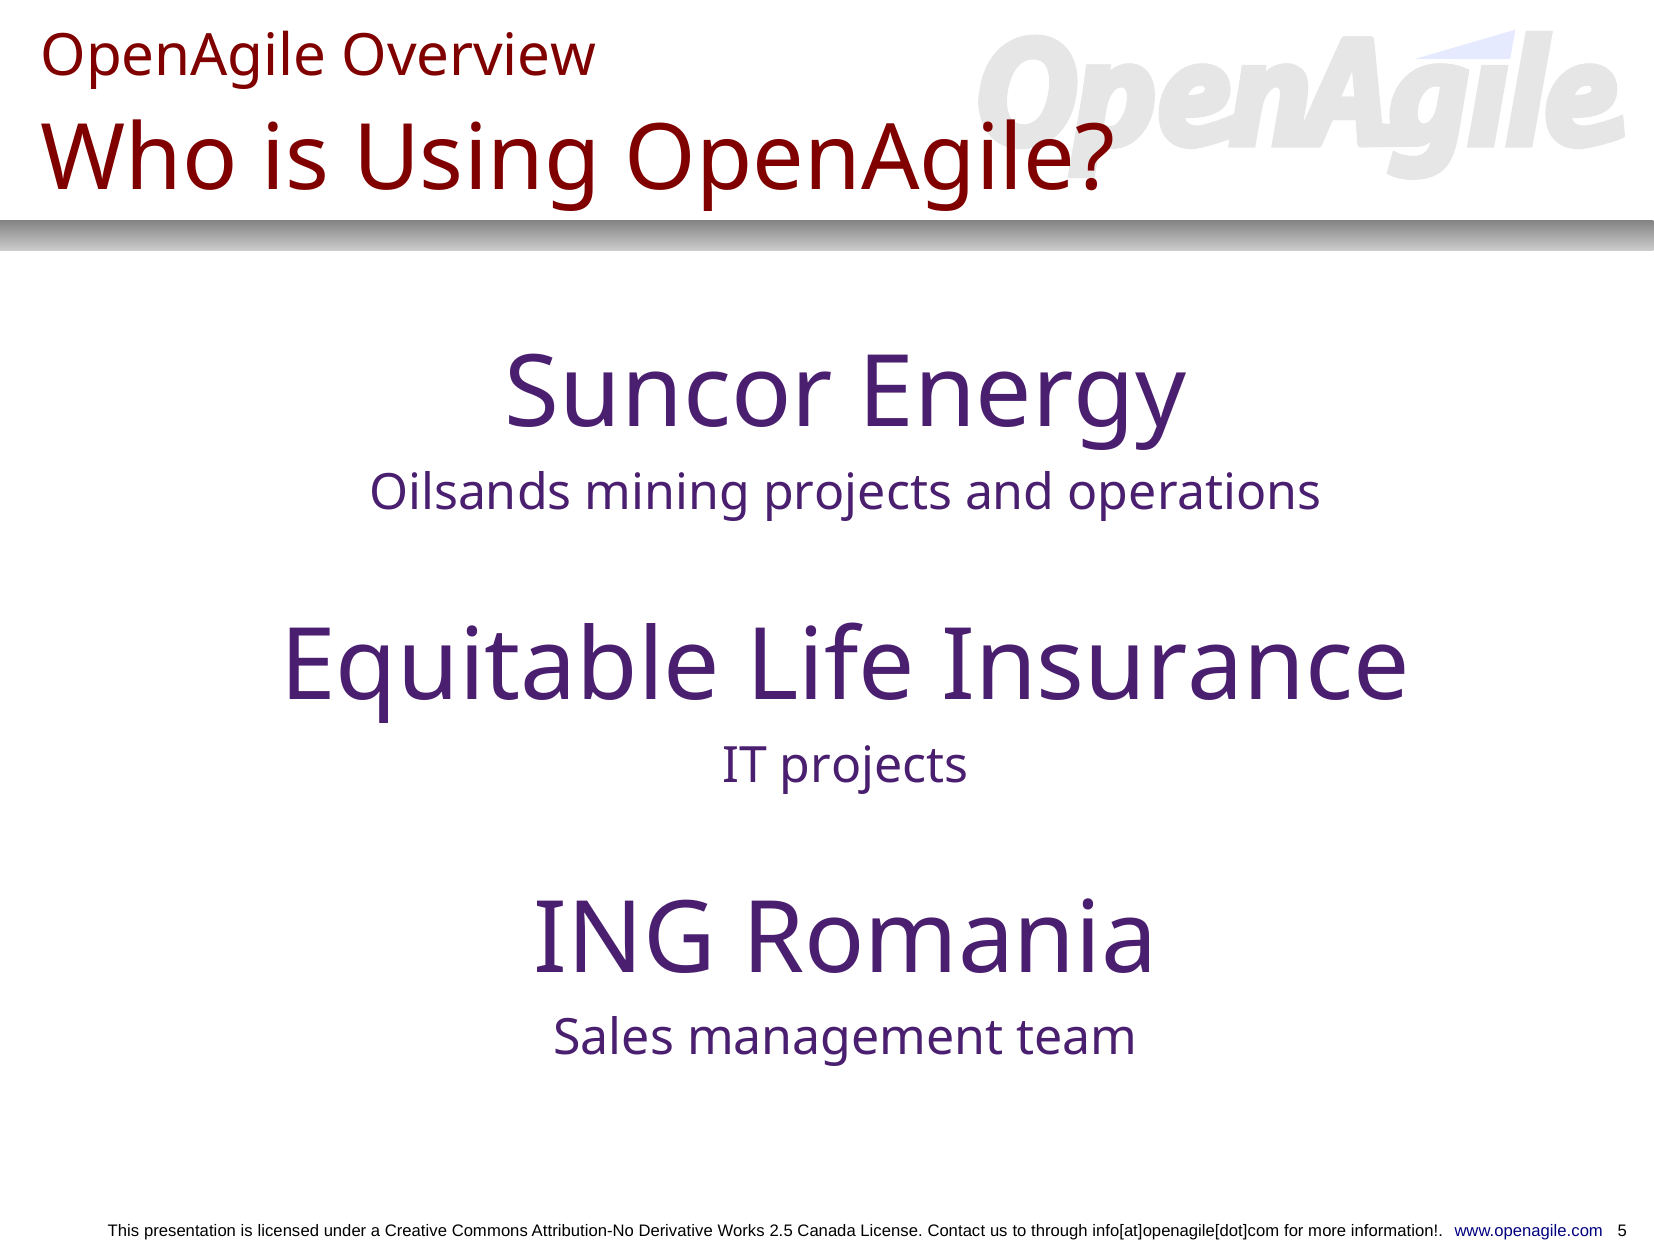

# OpenAgile Overview Who is Using OpenAgile?
Suncor Energy
Oilsands mining projects and operations
Equitable Life Insurance
IT projects
ING Romania
Sales management team